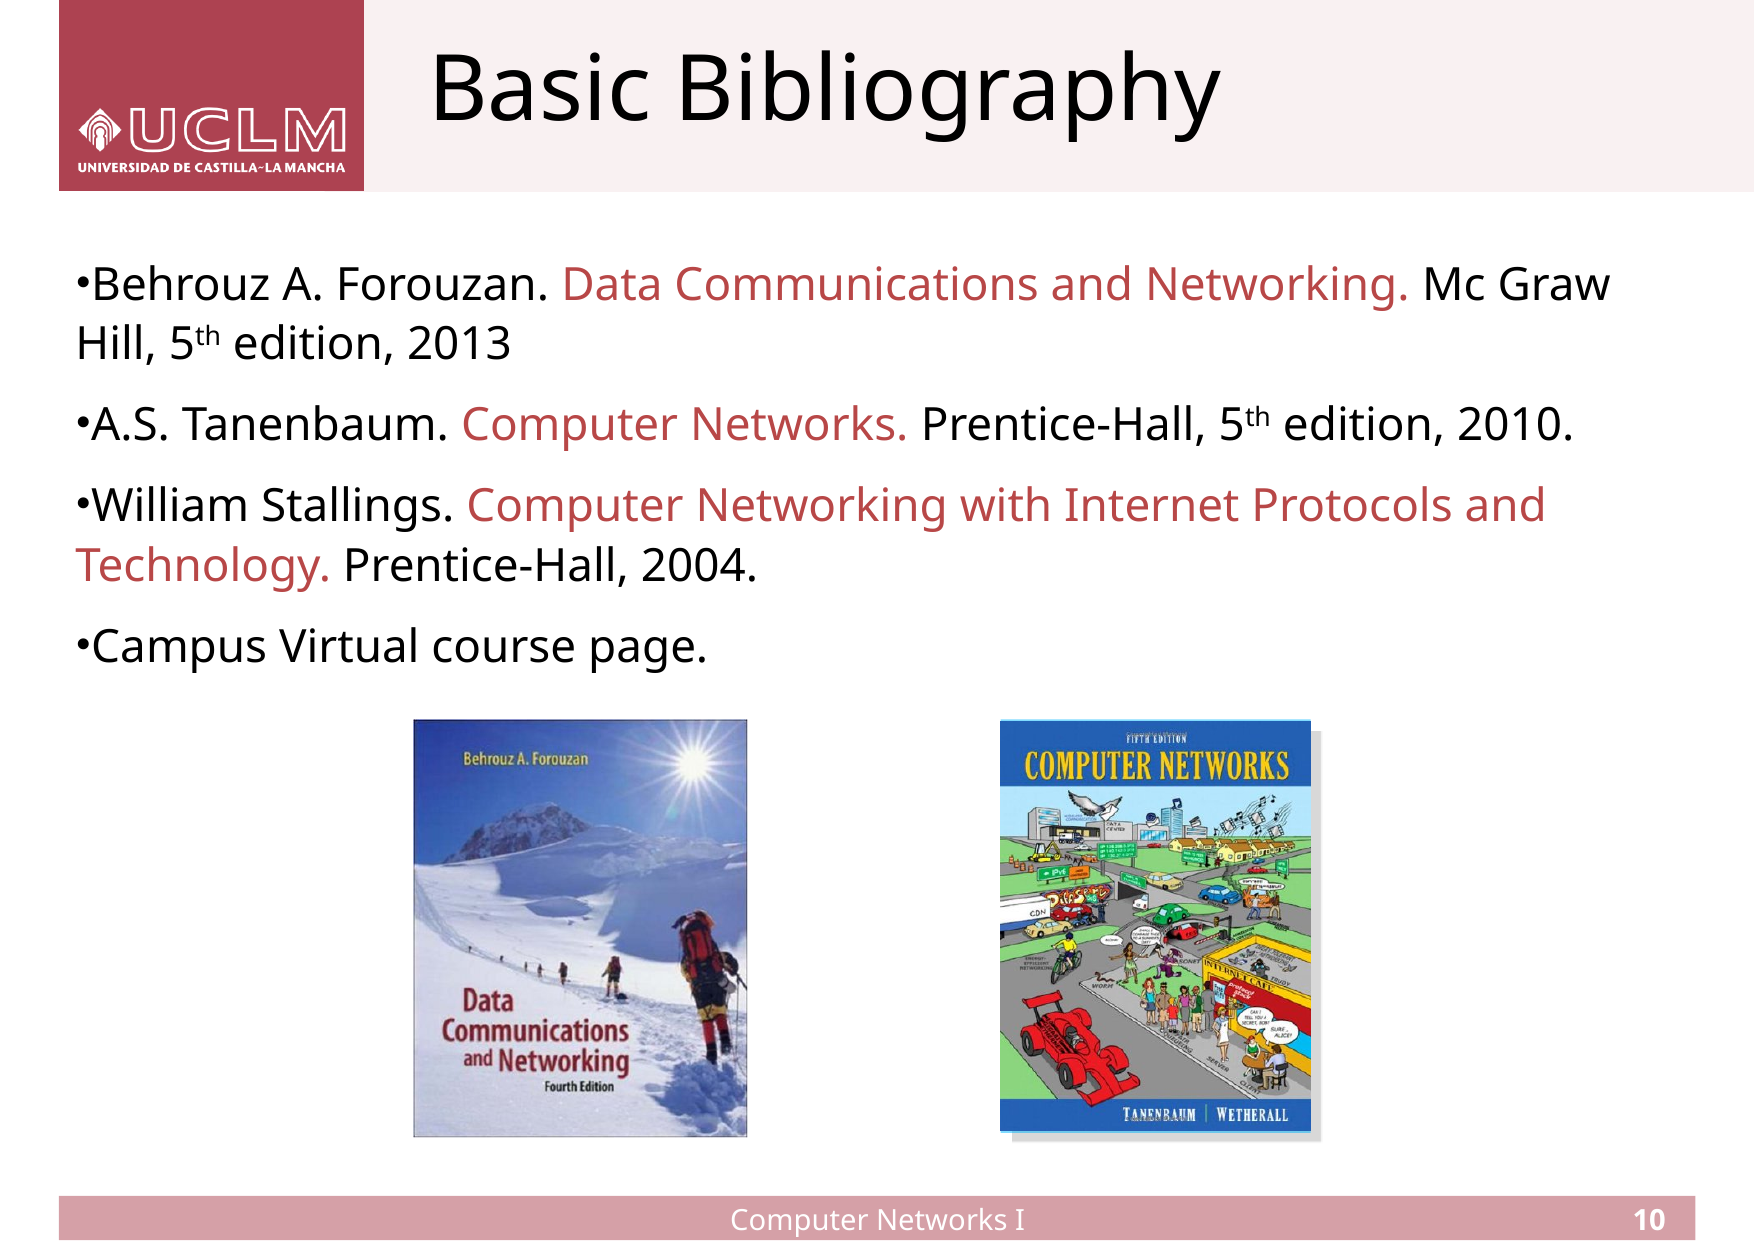

# Basic Bibliography
Behrouz A. Forouzan. Data Communications and Networking. Mc Graw Hill, 5th edition, 2013
A.S. Tanenbaum. Computer Networks. Prentice-Hall, 5th edition, 2010.
William Stallings. Computer Networking with Internet Protocols and Technology. Prentice-Hall, 2004.
Campus Virtual course page.
Computer Networks I